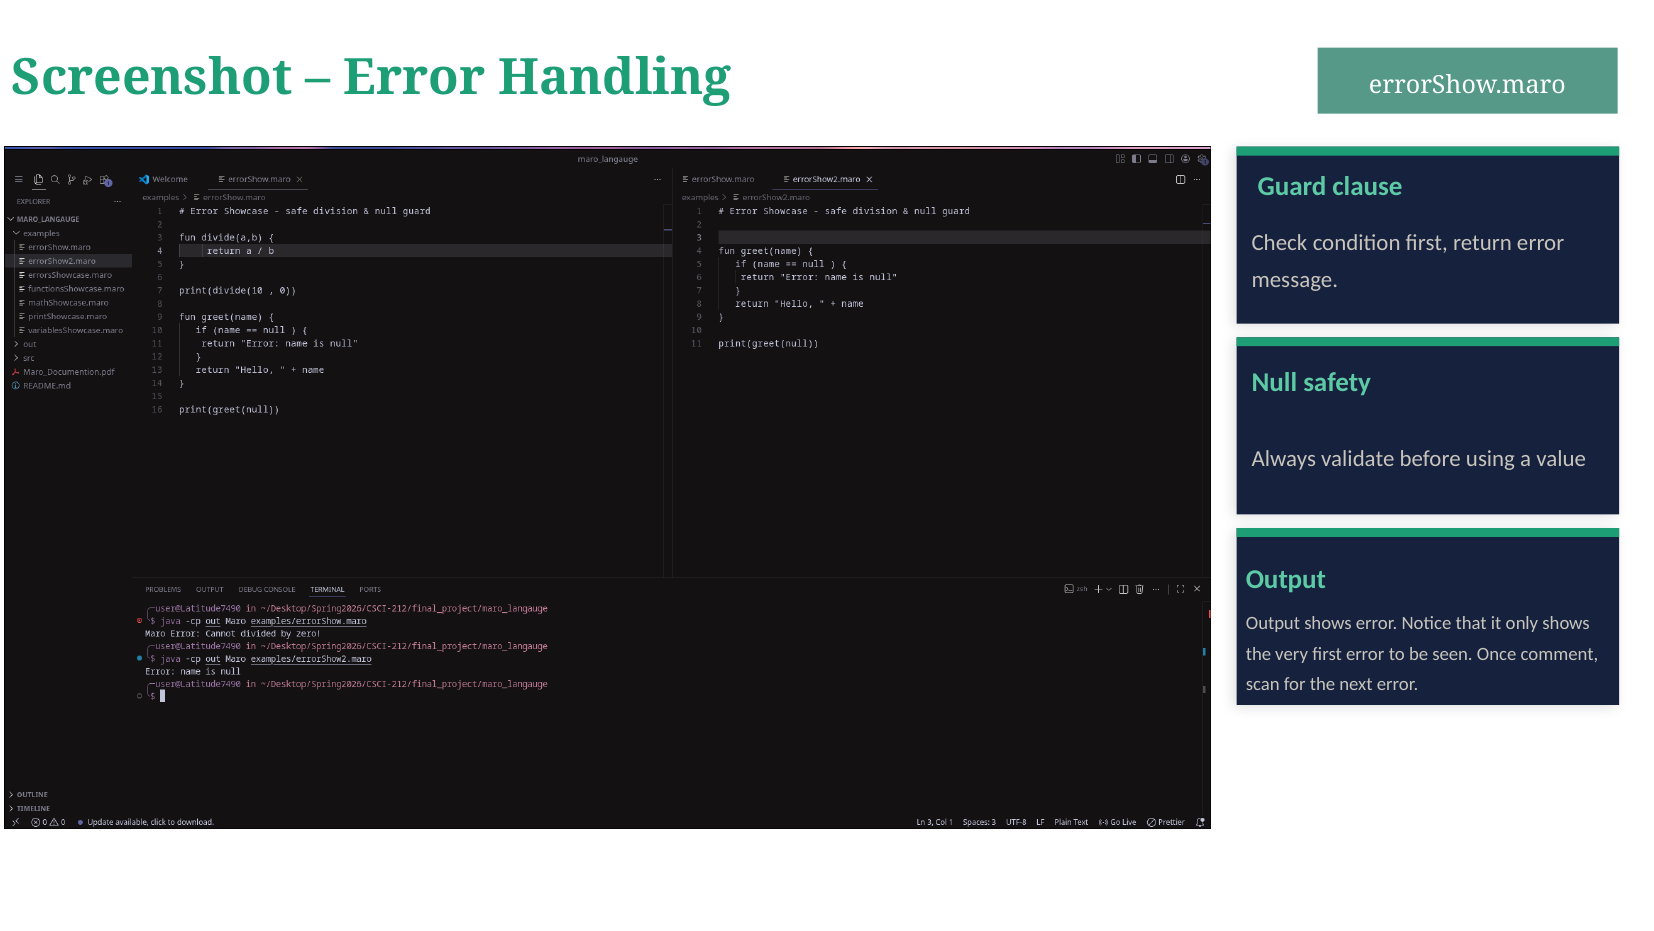

# Screenshot – Error Handling
errorShow.maro
Guard clause
Check condition first, return error message.
Null safety
Always validate before using a value
Output
Output shows error. Notice that it only shows the very first error to be seen. Once comment, scan for the next error.